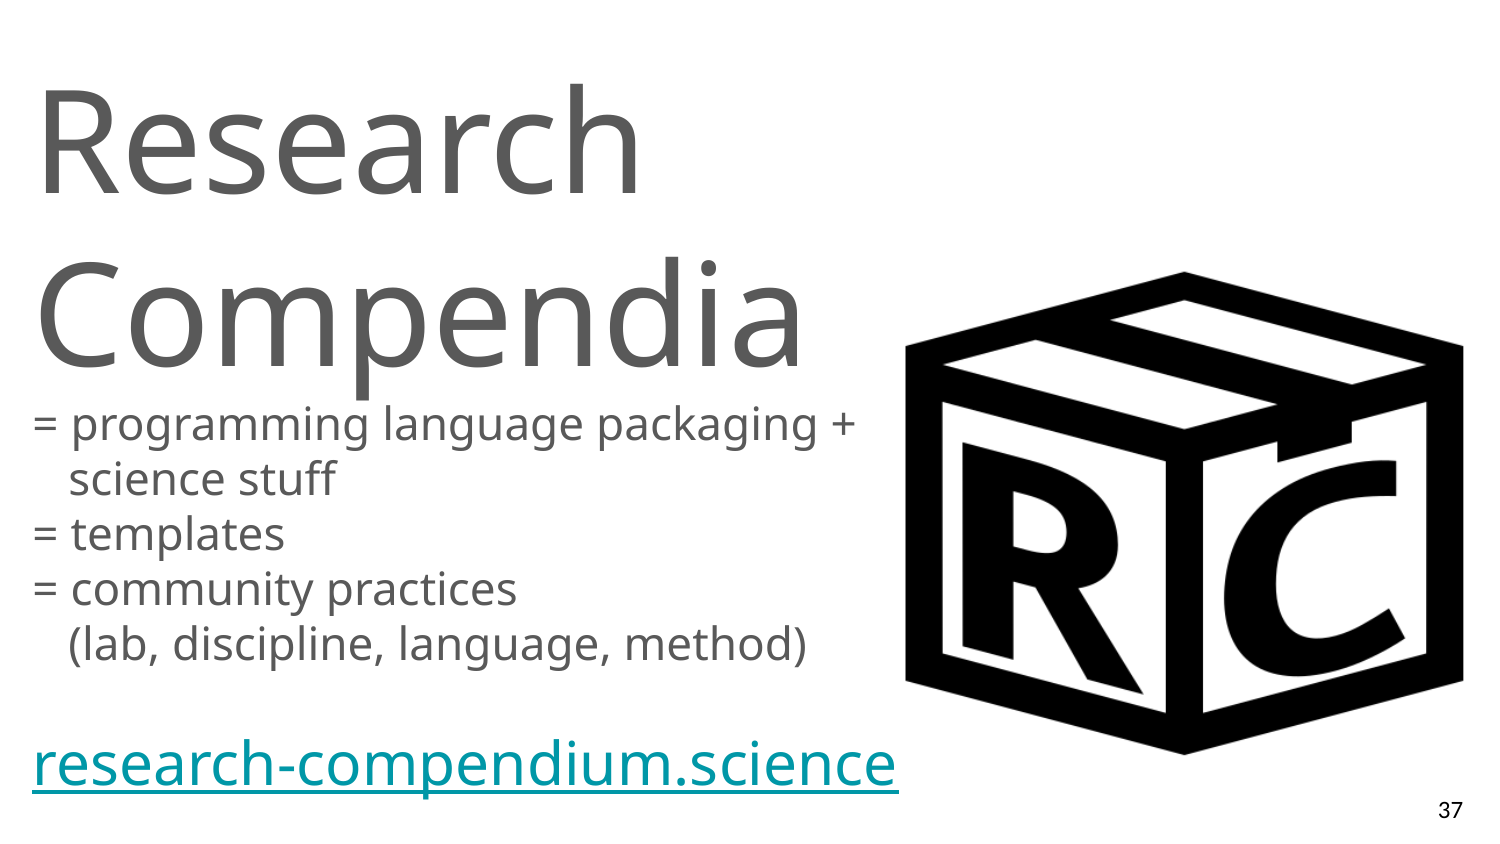

# Research Compendia = programming language packaging + science stuff = templates = community practices (lab, discipline, language, method) research-compendium.science